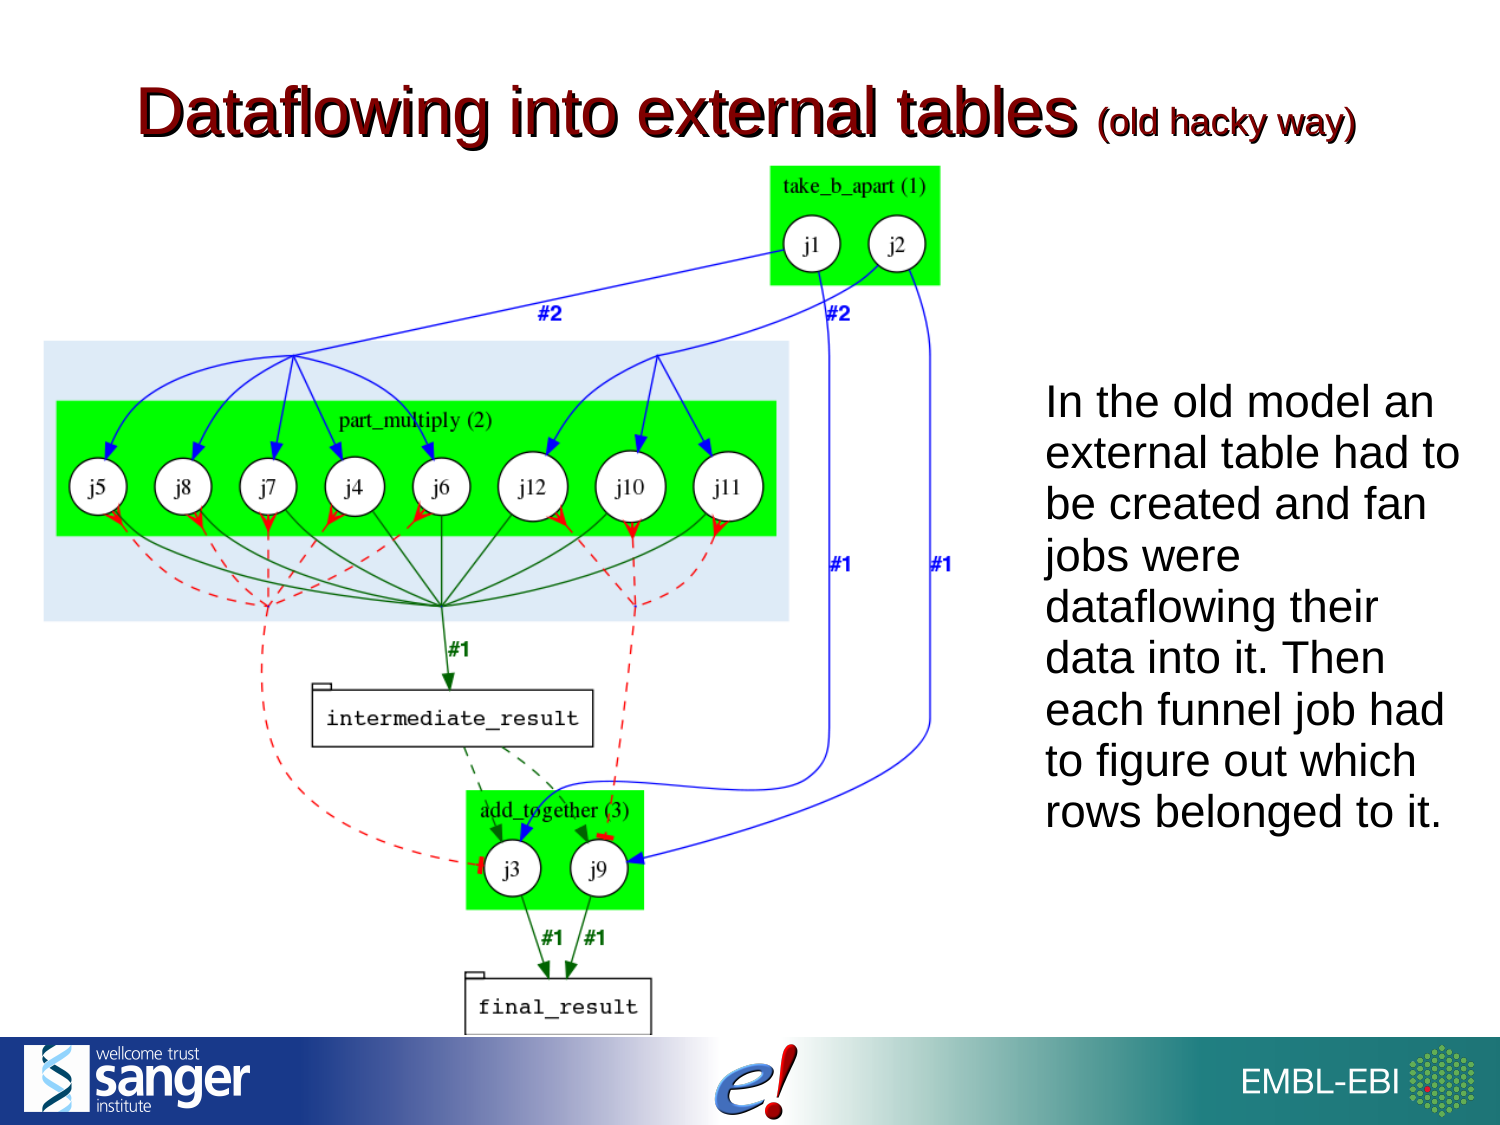

# Dataflowing into external tables (old hacky way)
In the old model an external table had to be created and fan jobs were dataflowing their data into it. Then each funnel job had to figure out which rows belonged to it.